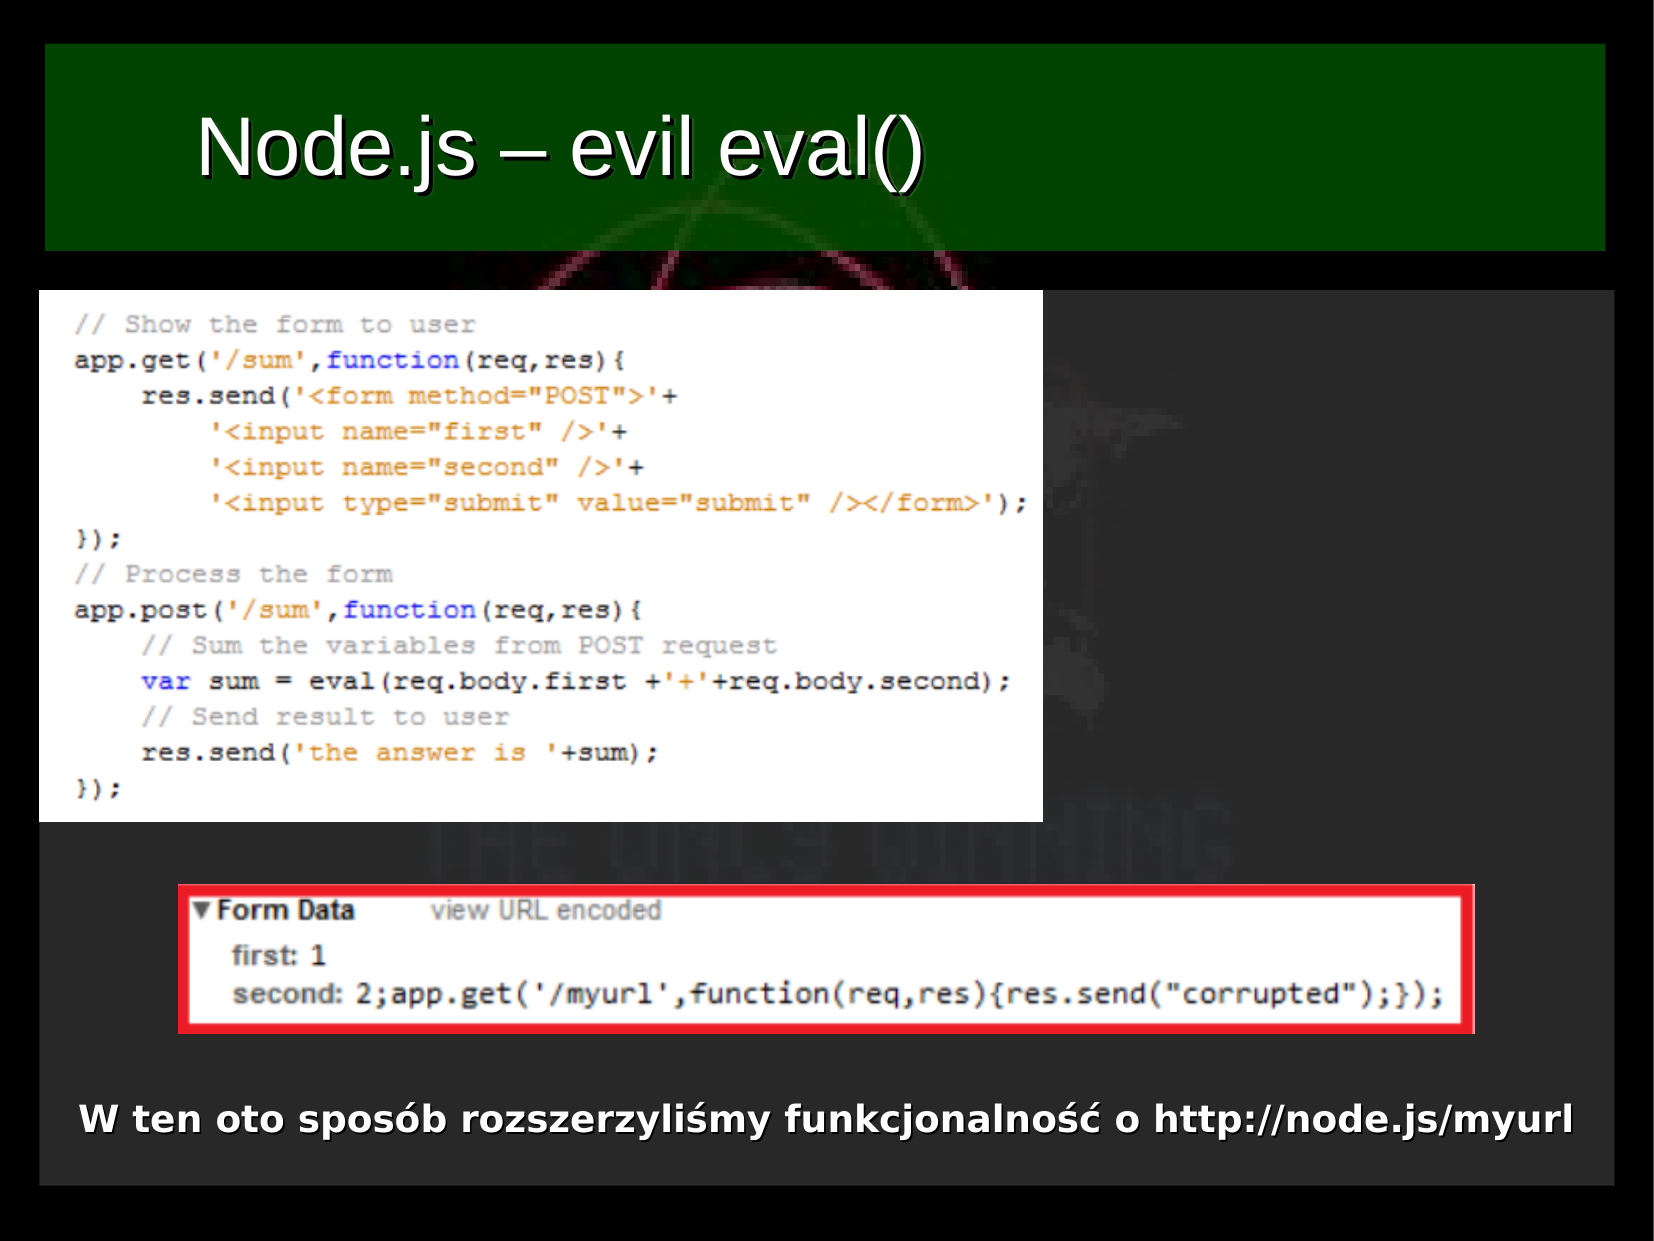

# Node.js – evil eval()
W ten oto sposób rozszerzyliśmy funkcjonalność o http://node.js/myurl